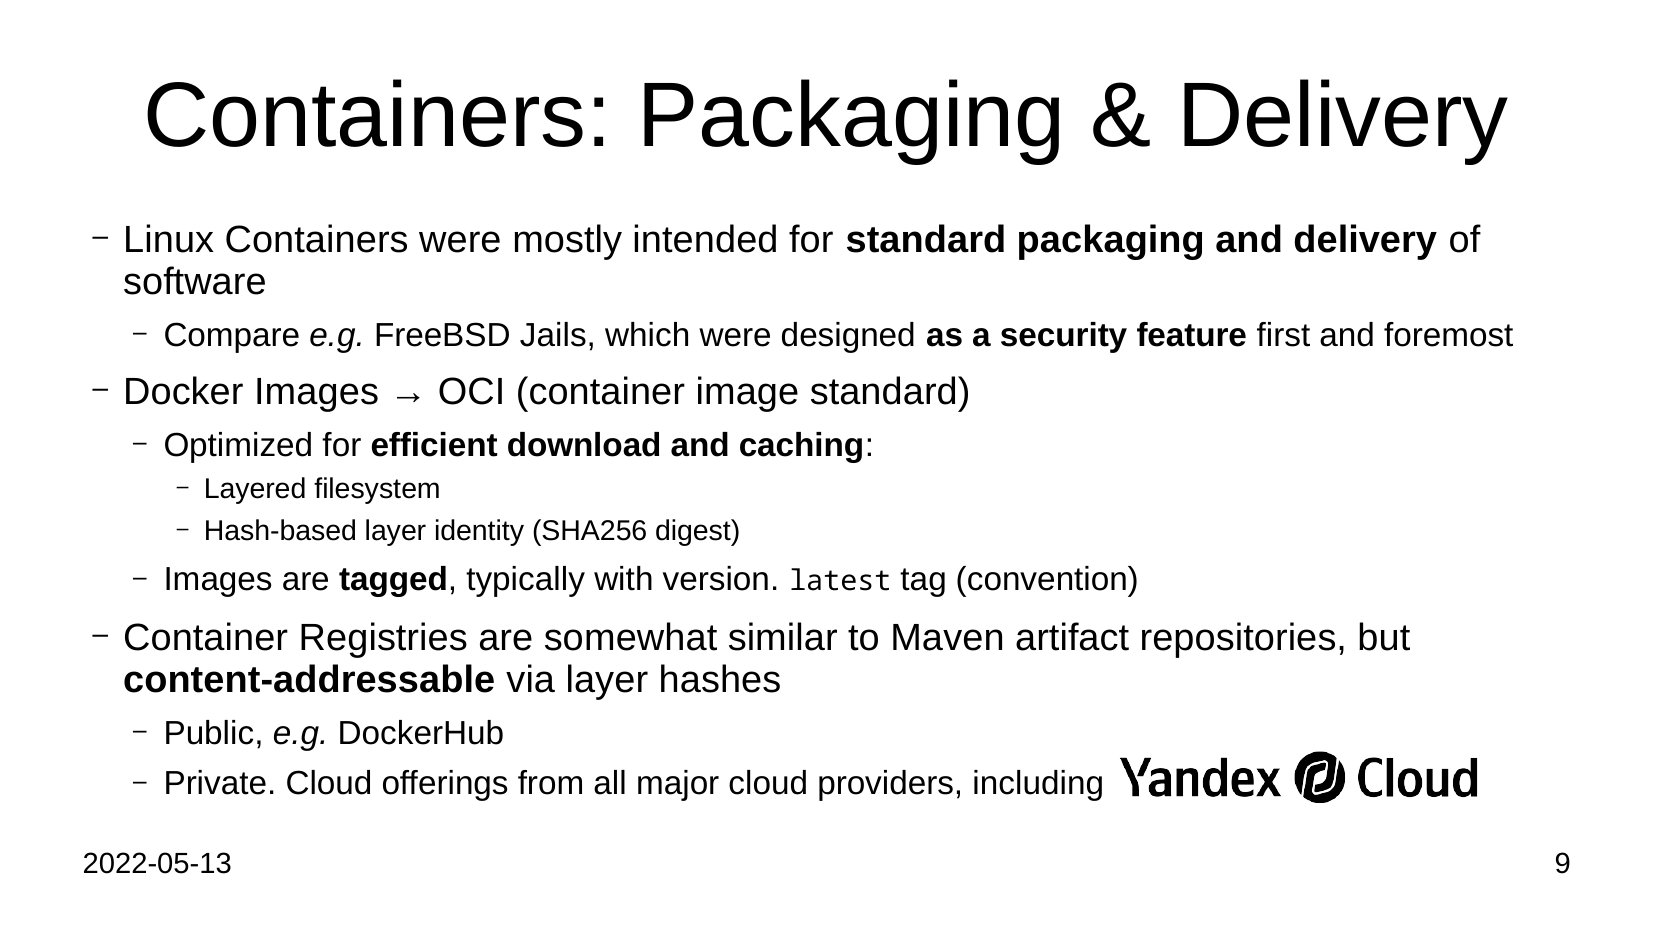

# Containers: Packaging & Delivery
Linux Containers were mostly intended for standard packaging and delivery of software
Compare e.g. FreeBSD Jails, which were designed as a security feature first and foremost
Docker Images → OCI (container image standard)
Optimized for efficient download and caching:
Layered filesystem
Hash-based layer identity (SHA256 digest)
Images are tagged, typically with version. latest tag (convention)
Container Registries are somewhat similar to Maven artifact repositories, but content-addressable via layer hashes
Public, e.g. DockerHub
Private. Cloud offerings from all major cloud providers, including
2022-05-13
9